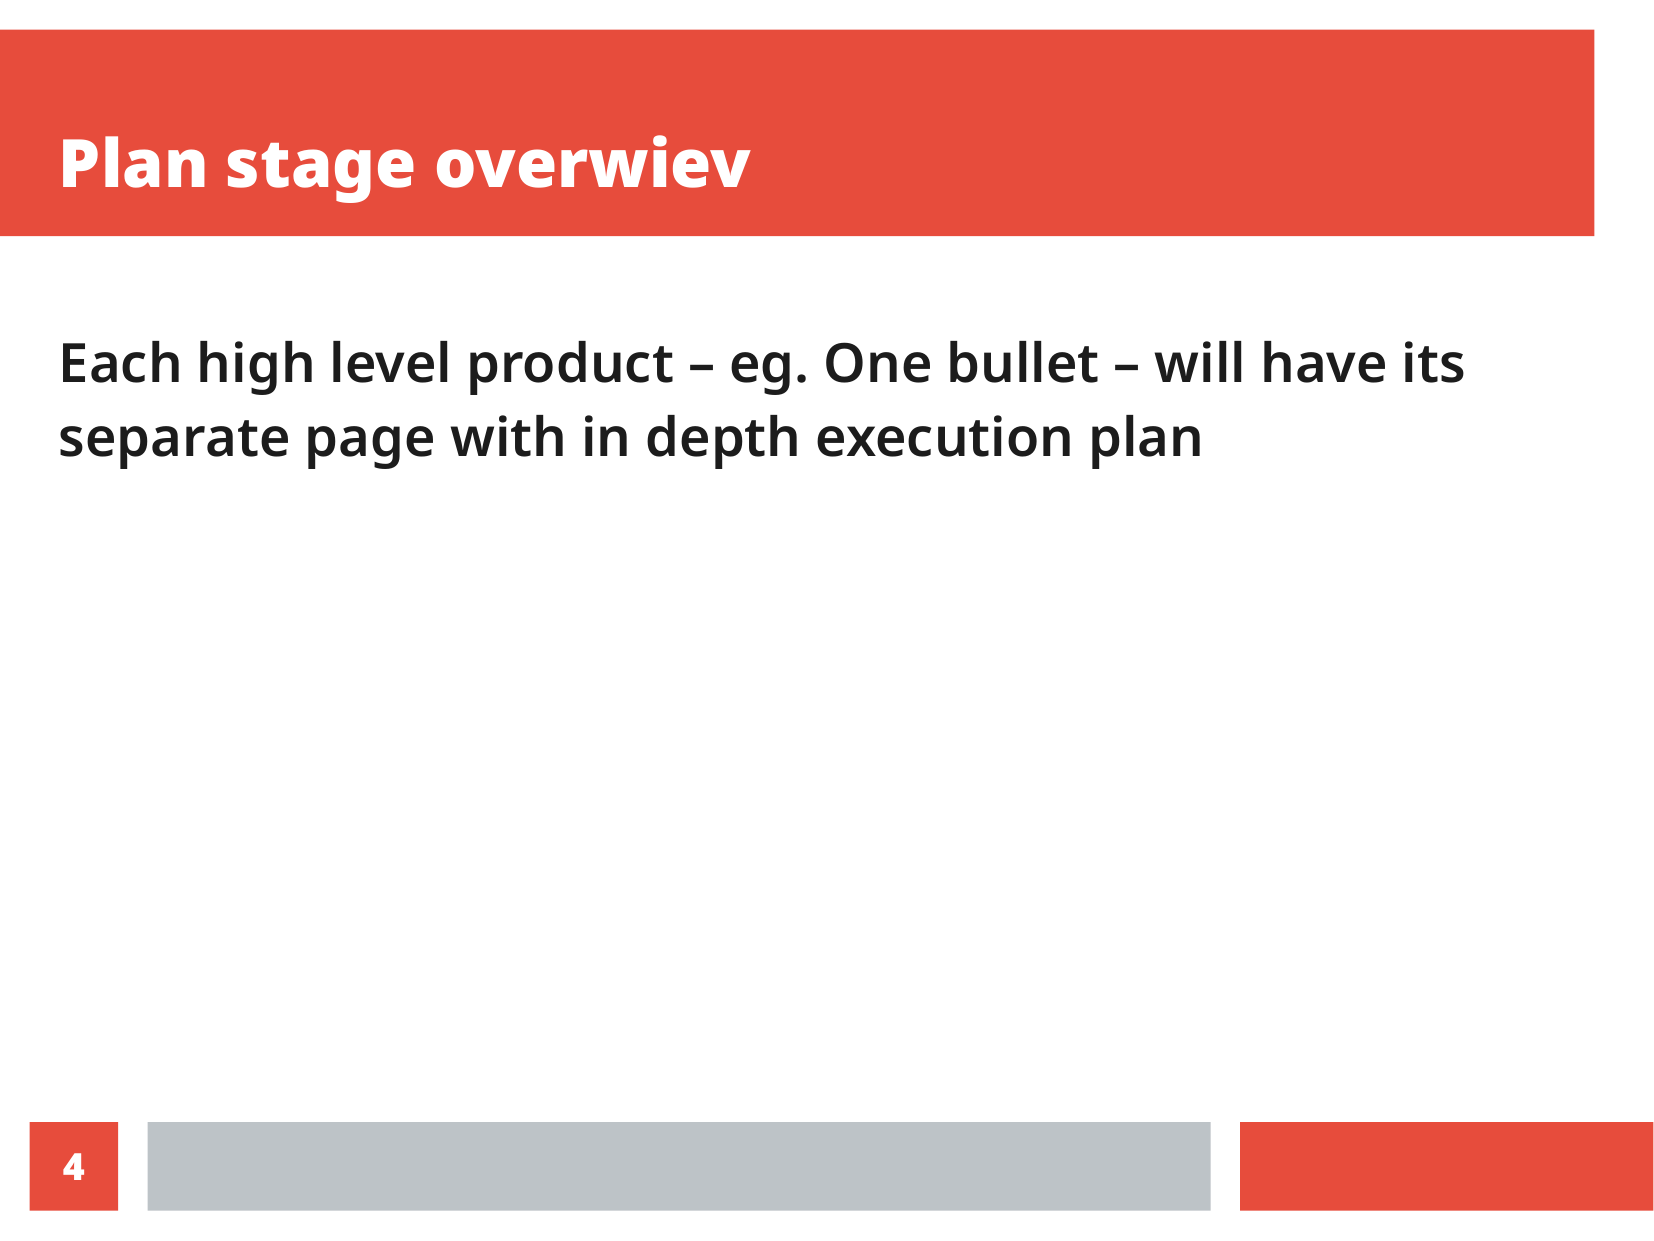

# Plan stage overwiev
Each high level product – eg. One bullet – will have its separate page with in depth execution plan
4